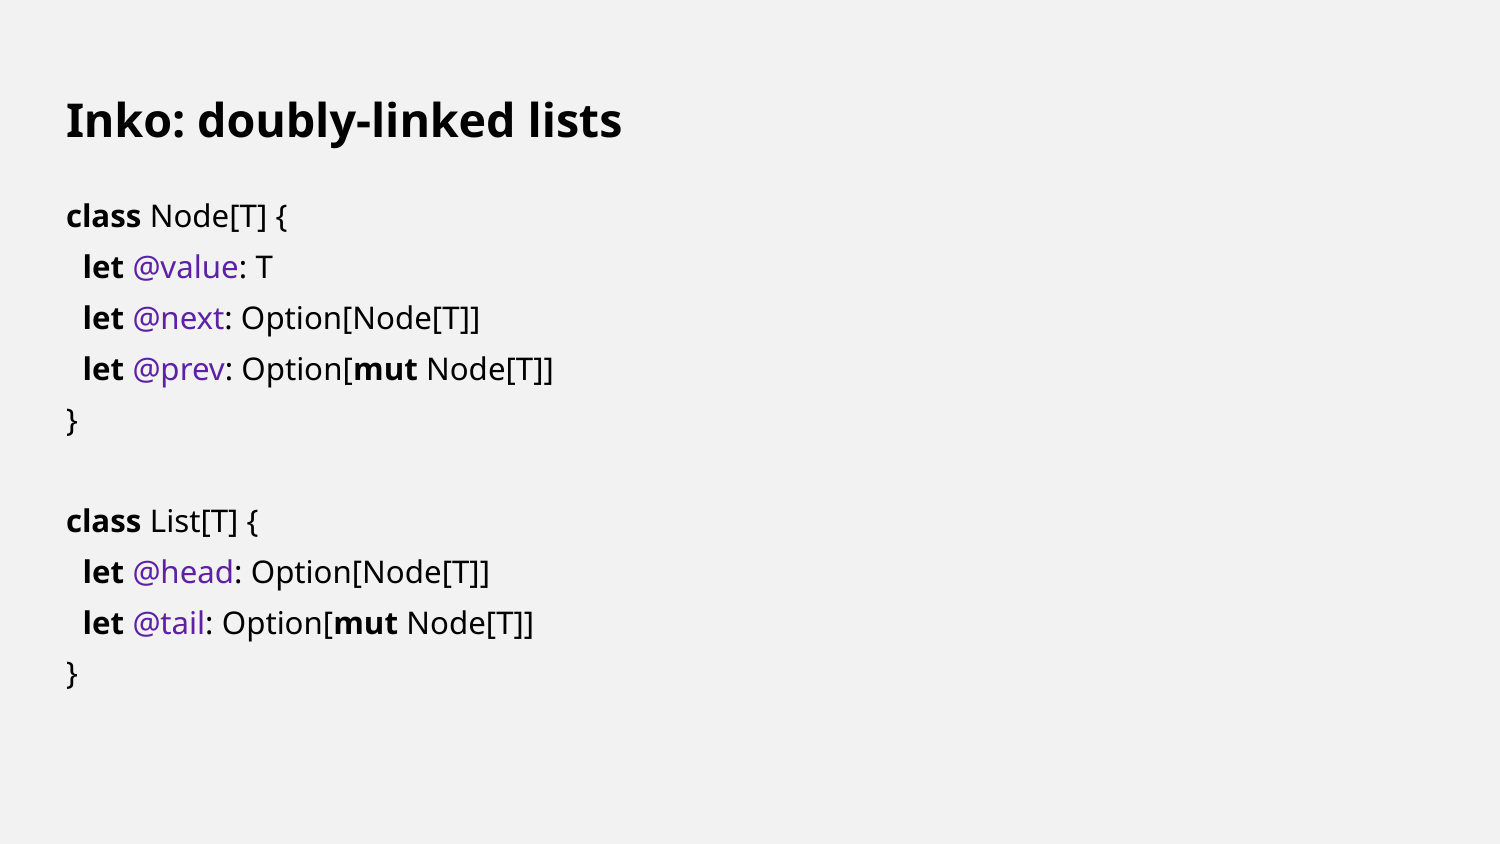

# Inko: doubly-linked lists
class Node[T] {
 let @value: T
 let @next: Option[Node[T]]
 let @prev: Option[mut Node[T]]
}
class List[T] {
 let @head: Option[Node[T]]
 let @tail: Option[mut Node[T]]
}